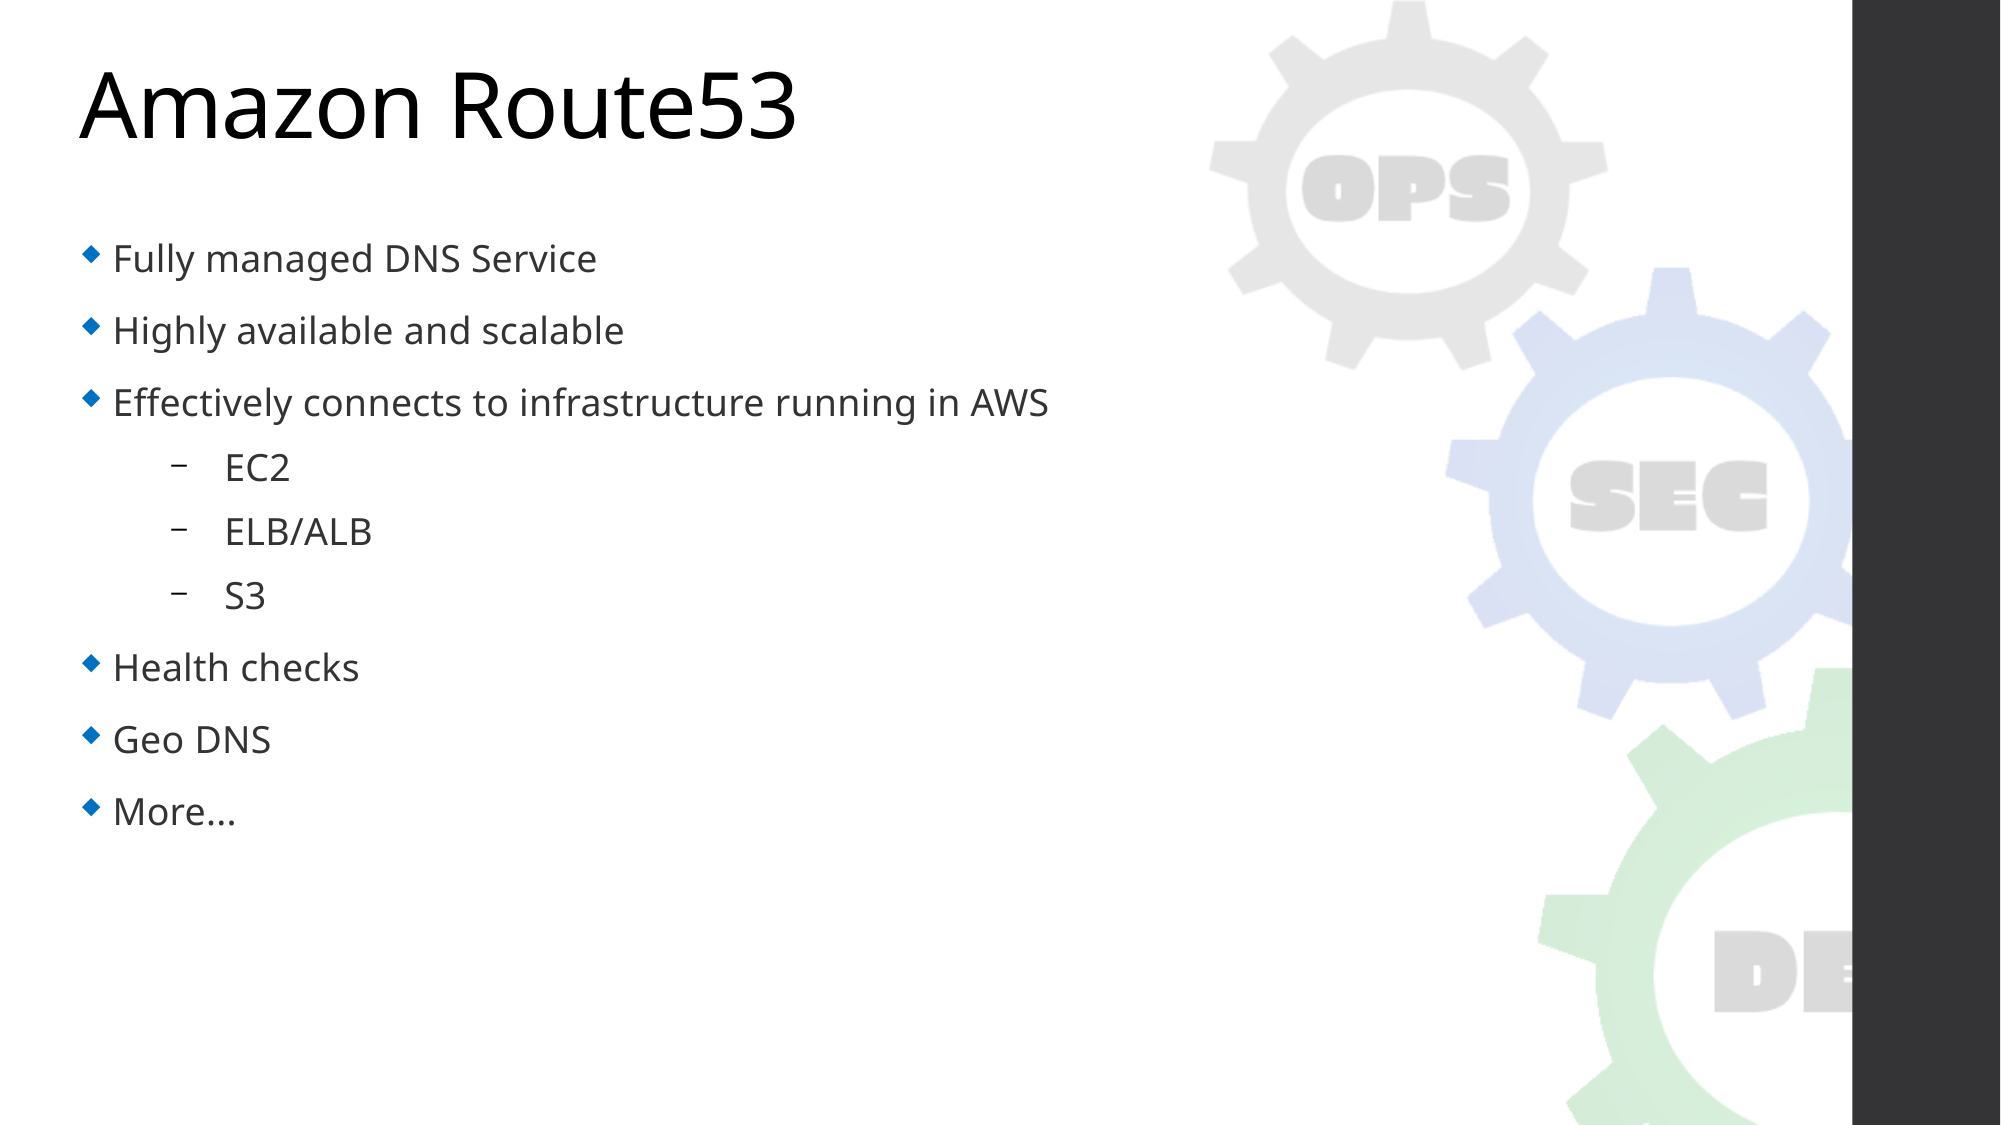

# Amazon Route53
Fully managed DNS Service
Highly available and scalable
Eﬀectively connects to infrastructure running in AWS
EC2
ELB/ALB
S3
Health checks
Geo DNS
More...